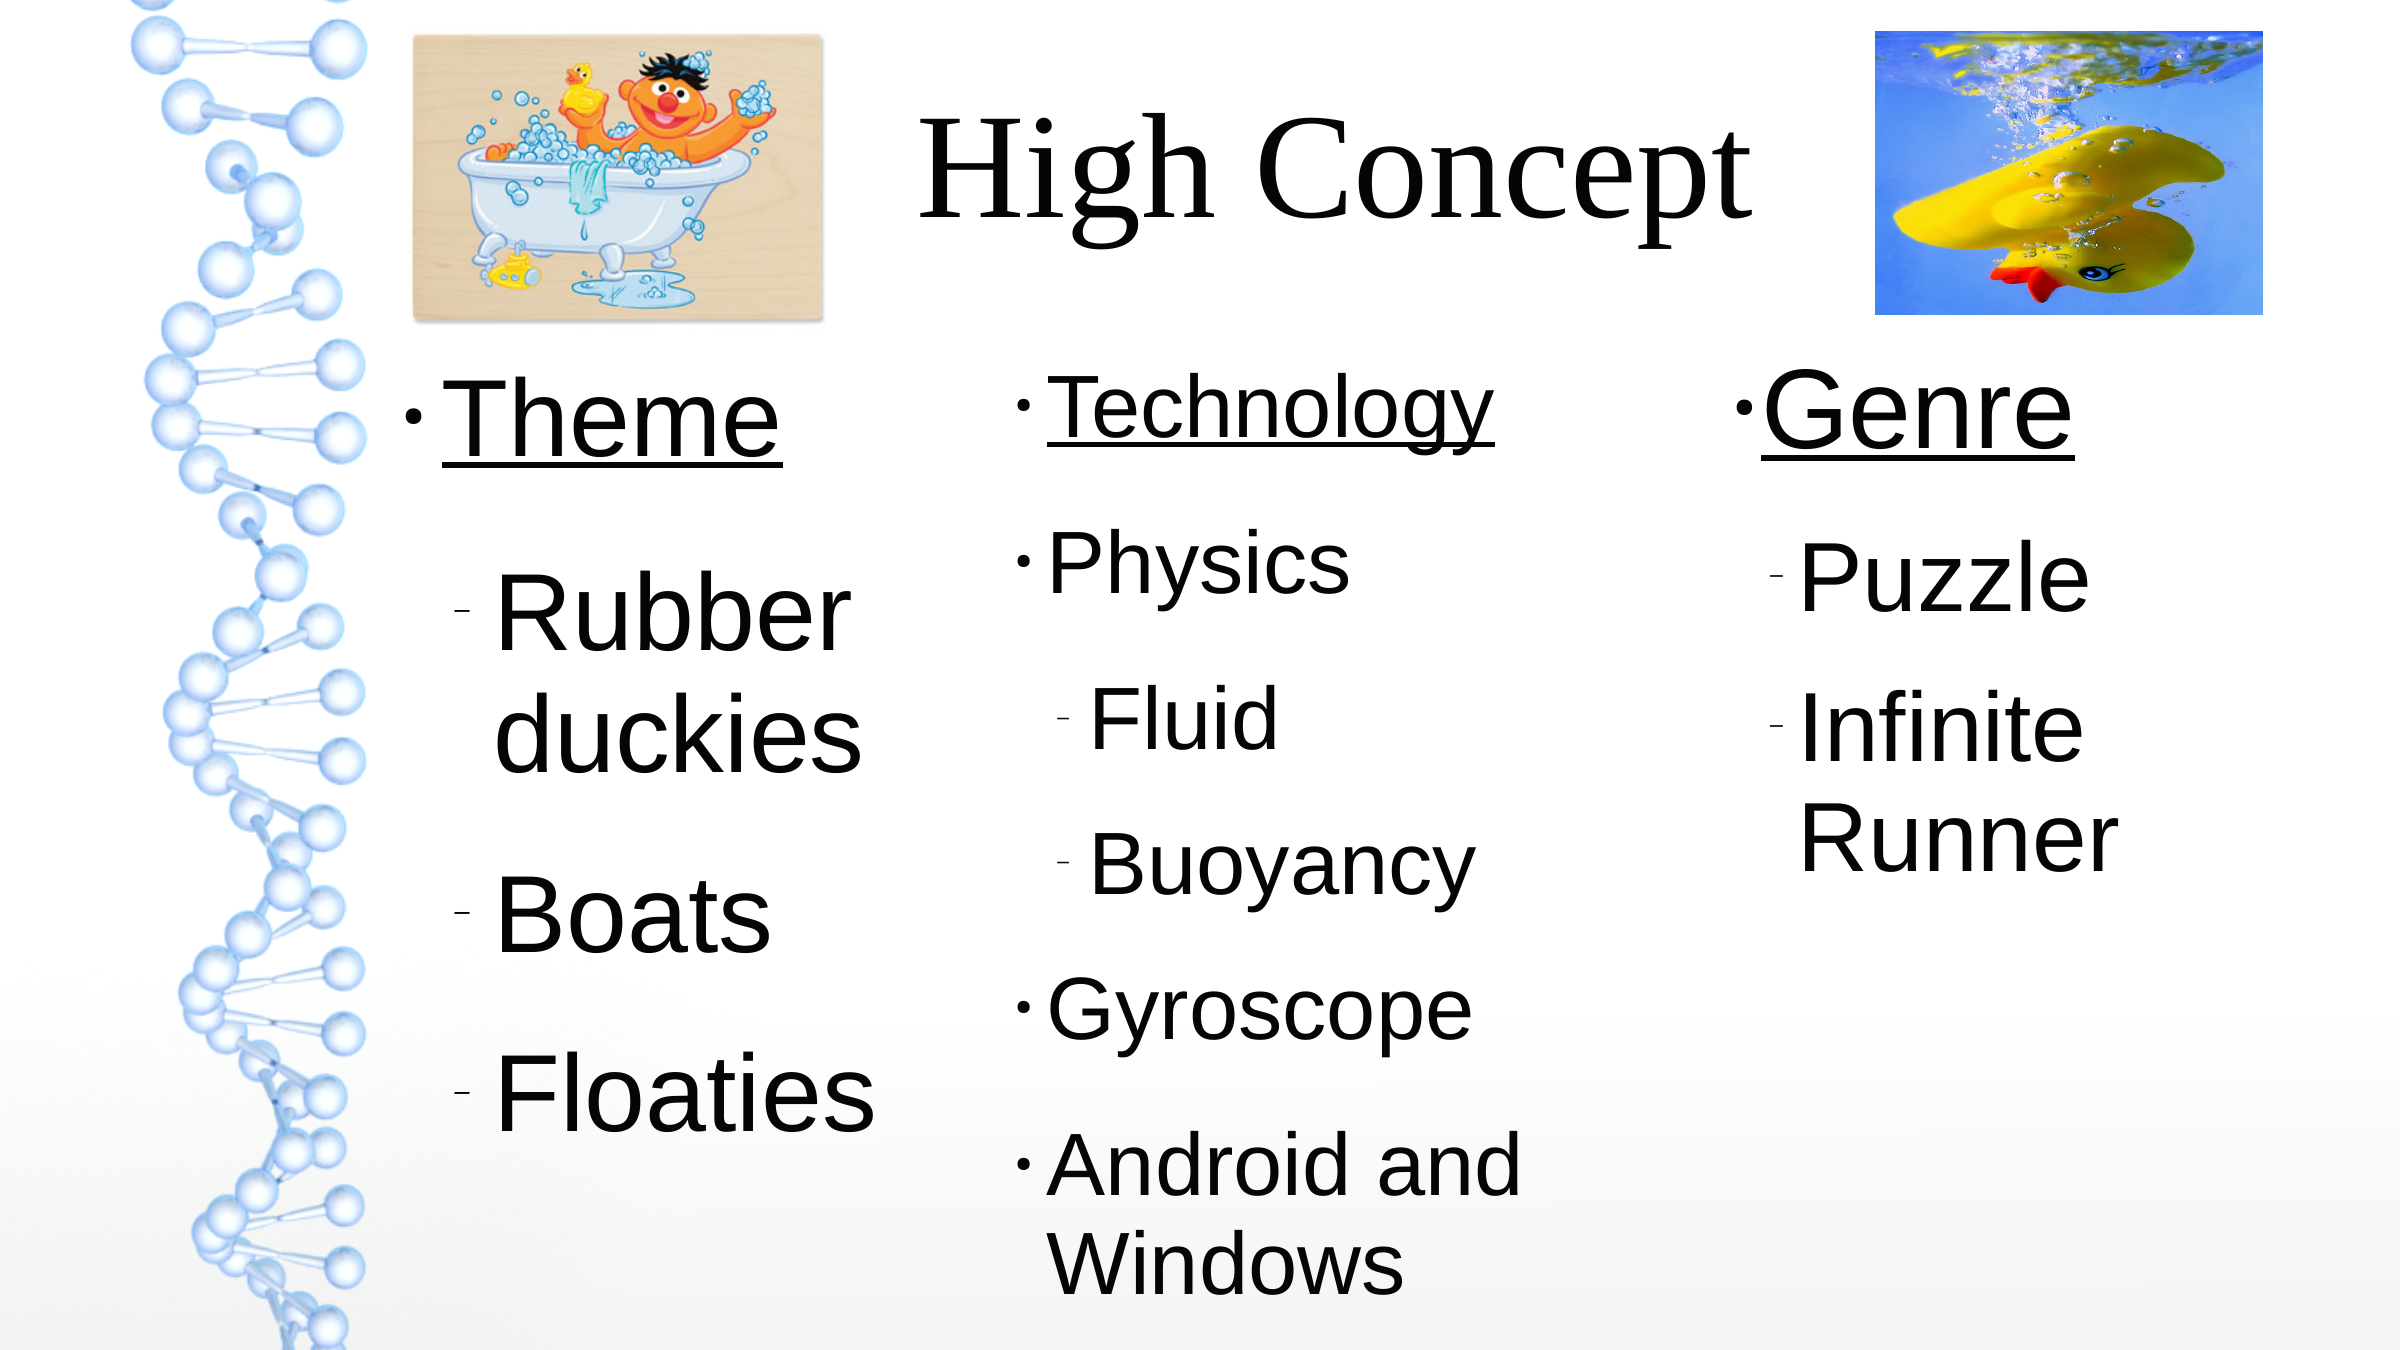

# High Concept
Genre
Puzzle
Infinite Runner
Theme
Rubber duckies
Boats
Floaties
Technology
Physics
Fluid
Buoyancy
Gyroscope
Android and Windows